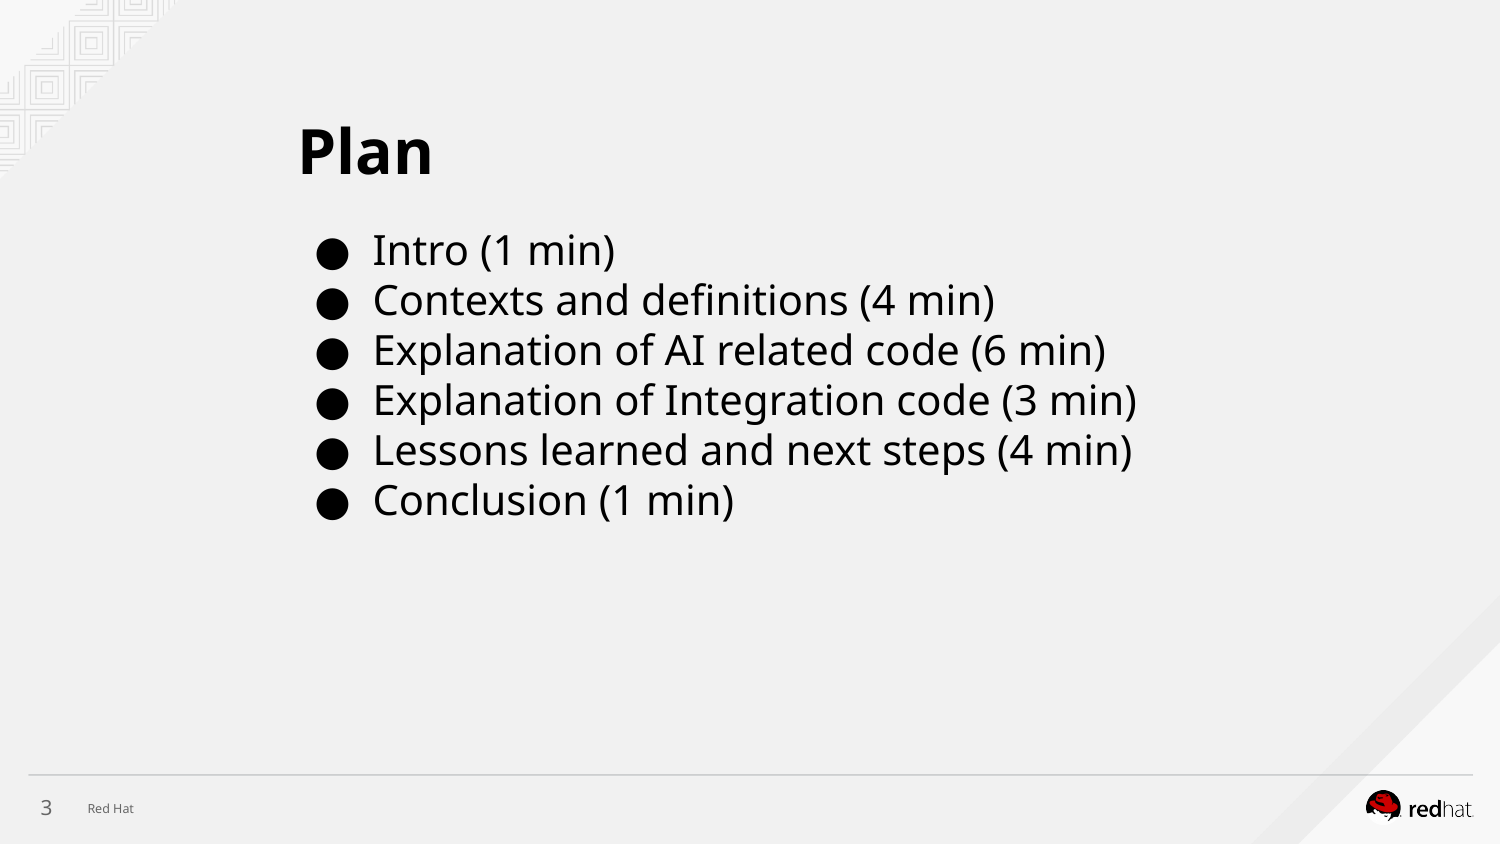

Plan
Intro (1 min)
Contexts and definitions (4 min)
Explanation of AI related code (6 min)
Explanation of Integration code (3 min)
Lessons learned and next steps (4 min)
Conclusion (1 min)